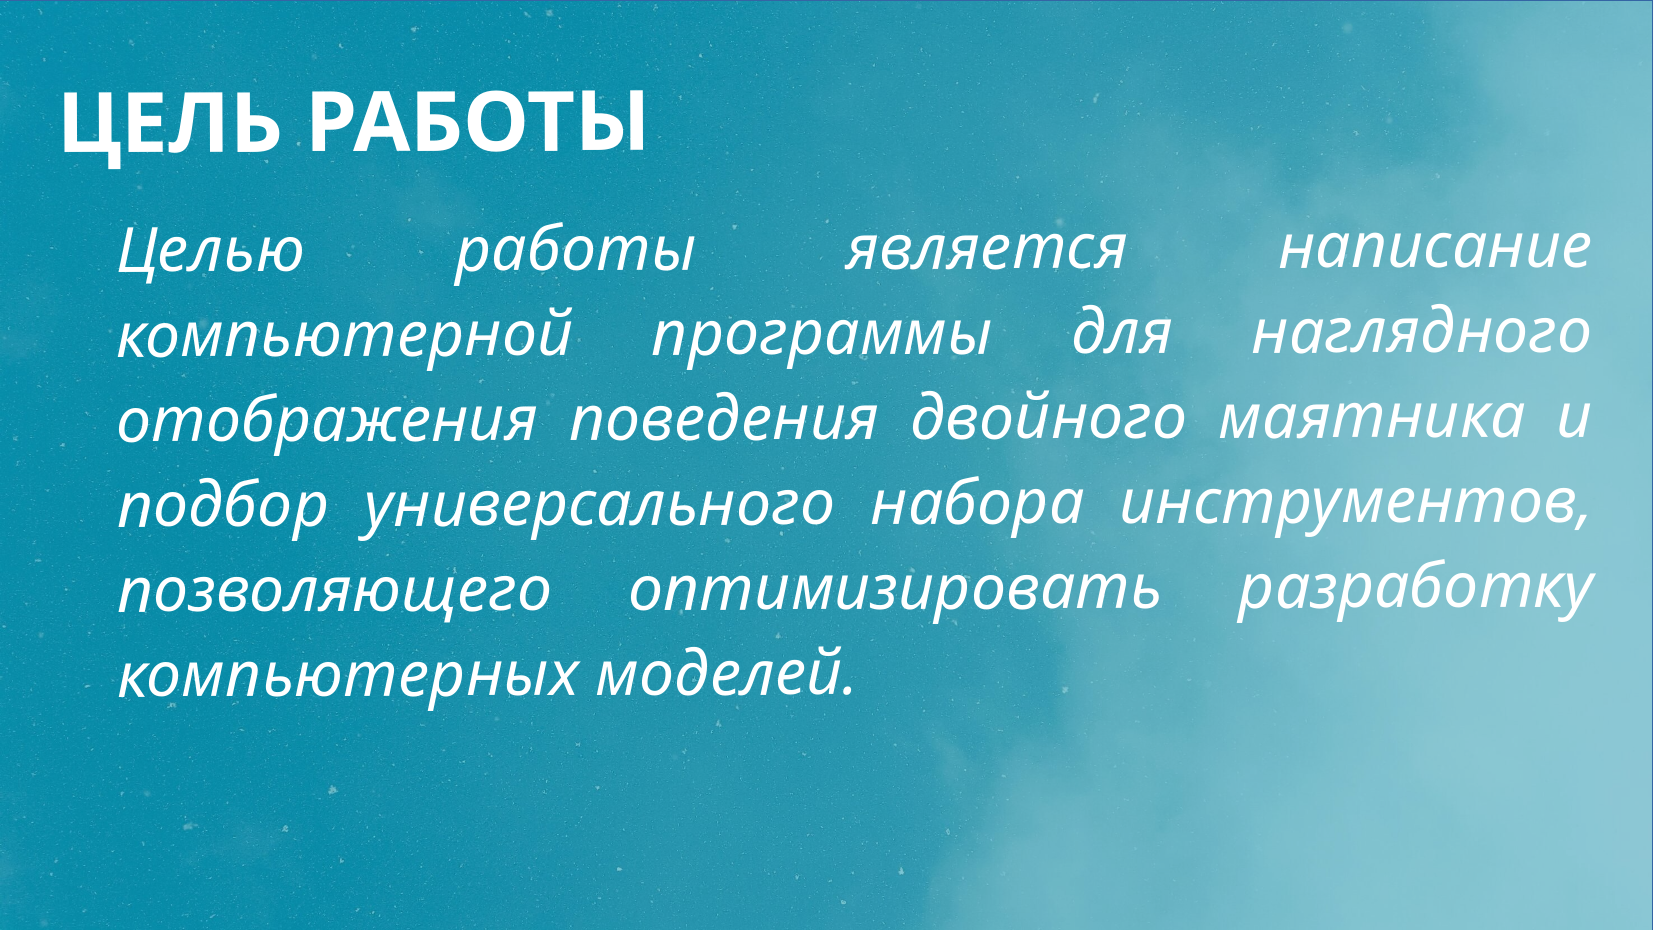

# ЦЕЛЬ РАБОТЫ
Целью работы является написание компьютерной программы для наглядного отображения поведения двойного маятника и подбор универсального набора инструментов, позволяющего оптимизировать разработку компьютерных моделей.